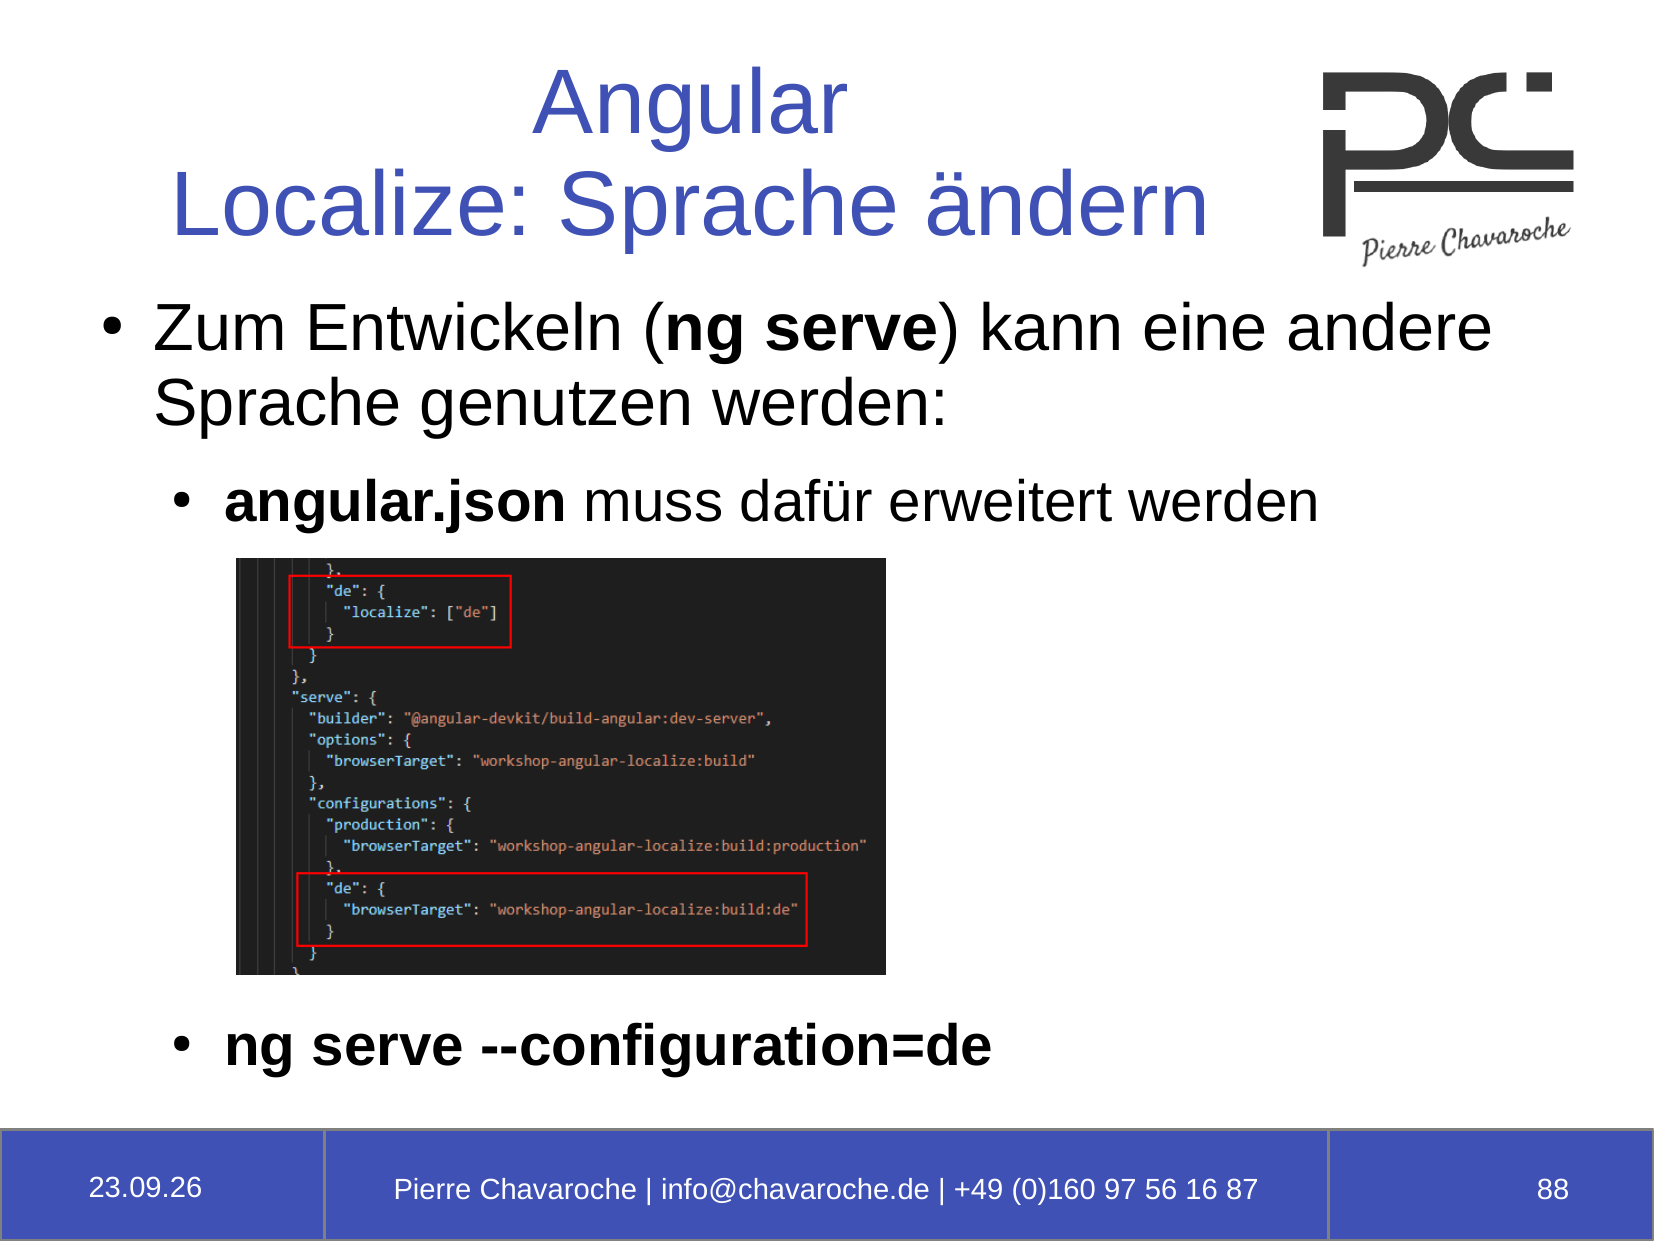

# Angular Localize: Sprache ändern
Zum Entwickeln (ng serve) kann eine andere Sprache genutzen werden:
angular.json muss dafür erweitert werden
ng serve --configuration=de
Pierre Chavaroche | info@chavaroche.de | +49 (0)160 97 56 16 87
88